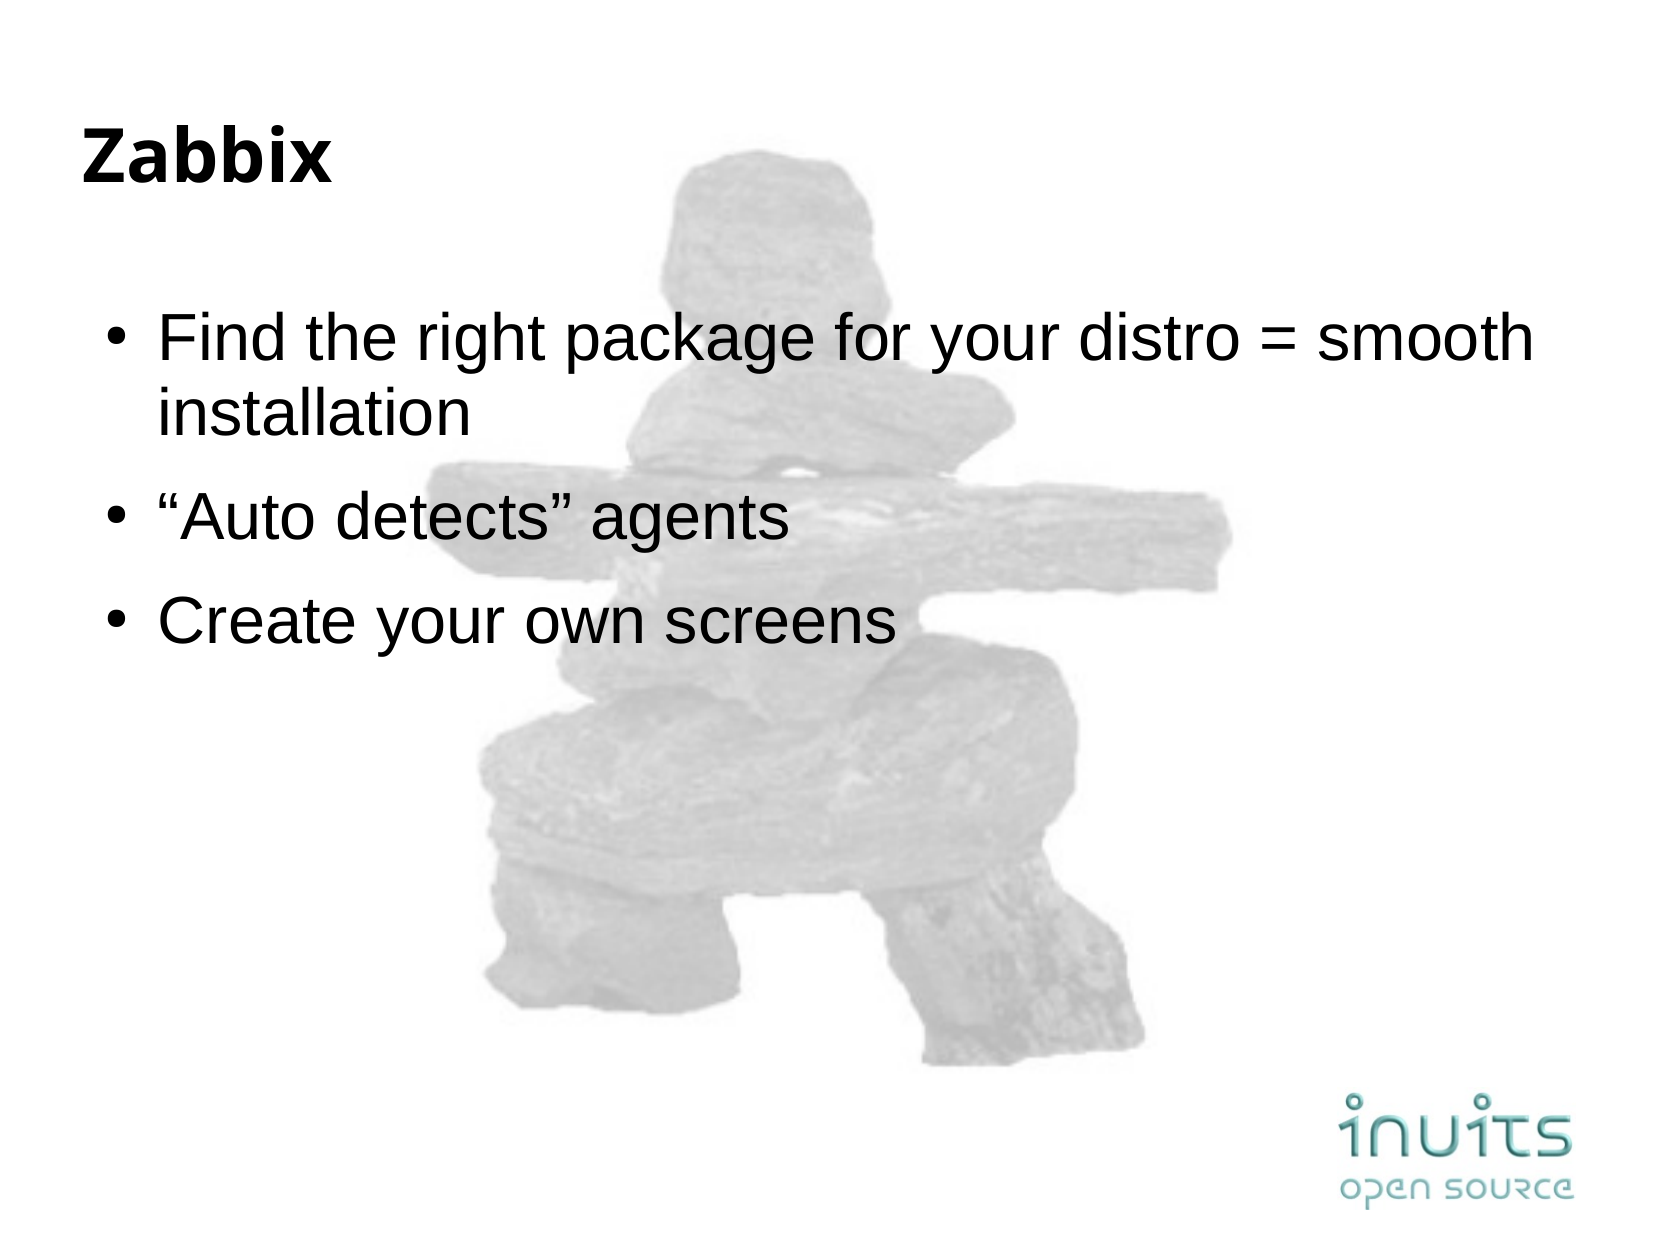

# Zabbix
Find the right package for your distro = smooth installation
“Auto detects” agents
Create your own screens
44